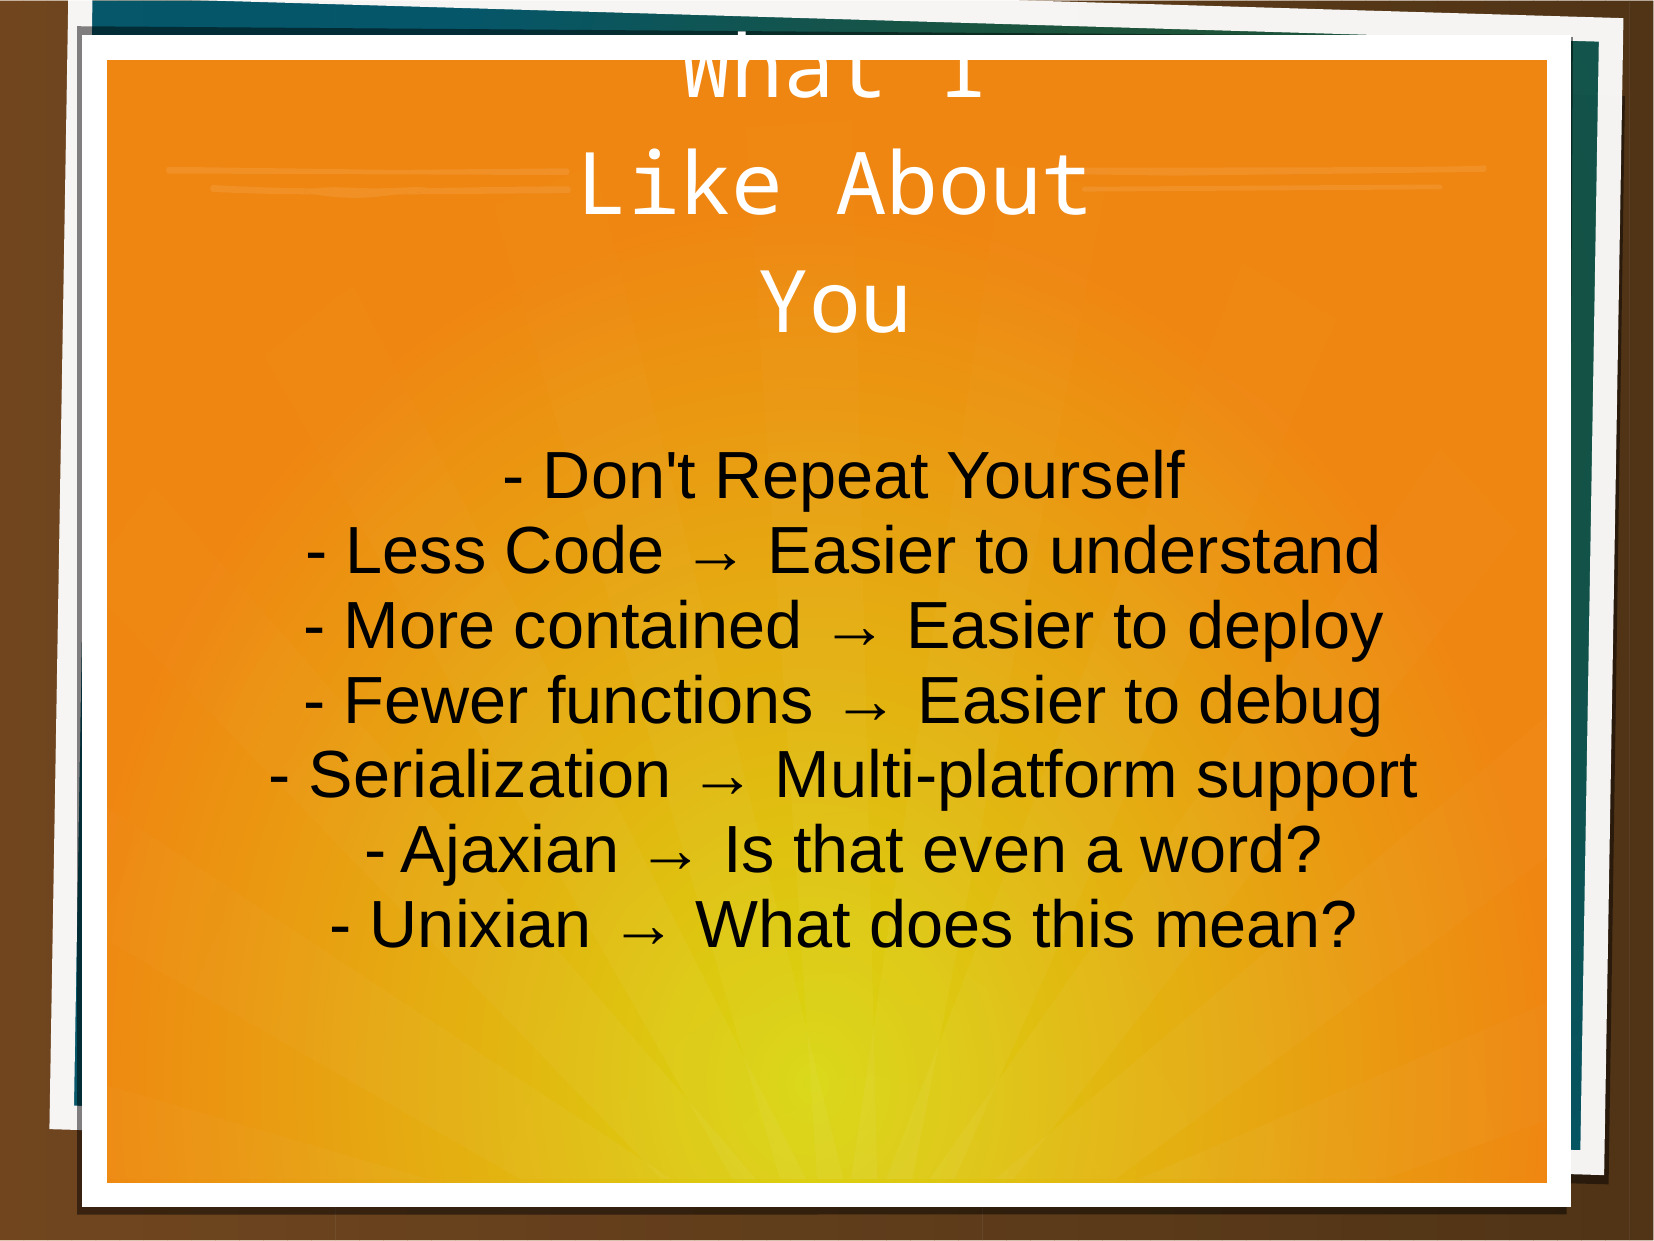

# What I Like About You
- Don't Repeat Yourself
- Less Code → Easier to understand
- More contained → Easier to deploy
- Fewer functions → Easier to debug
- Serialization → Multi-platform support
- Ajaxian → Is that even a word?
- Unixian → What does this mean?